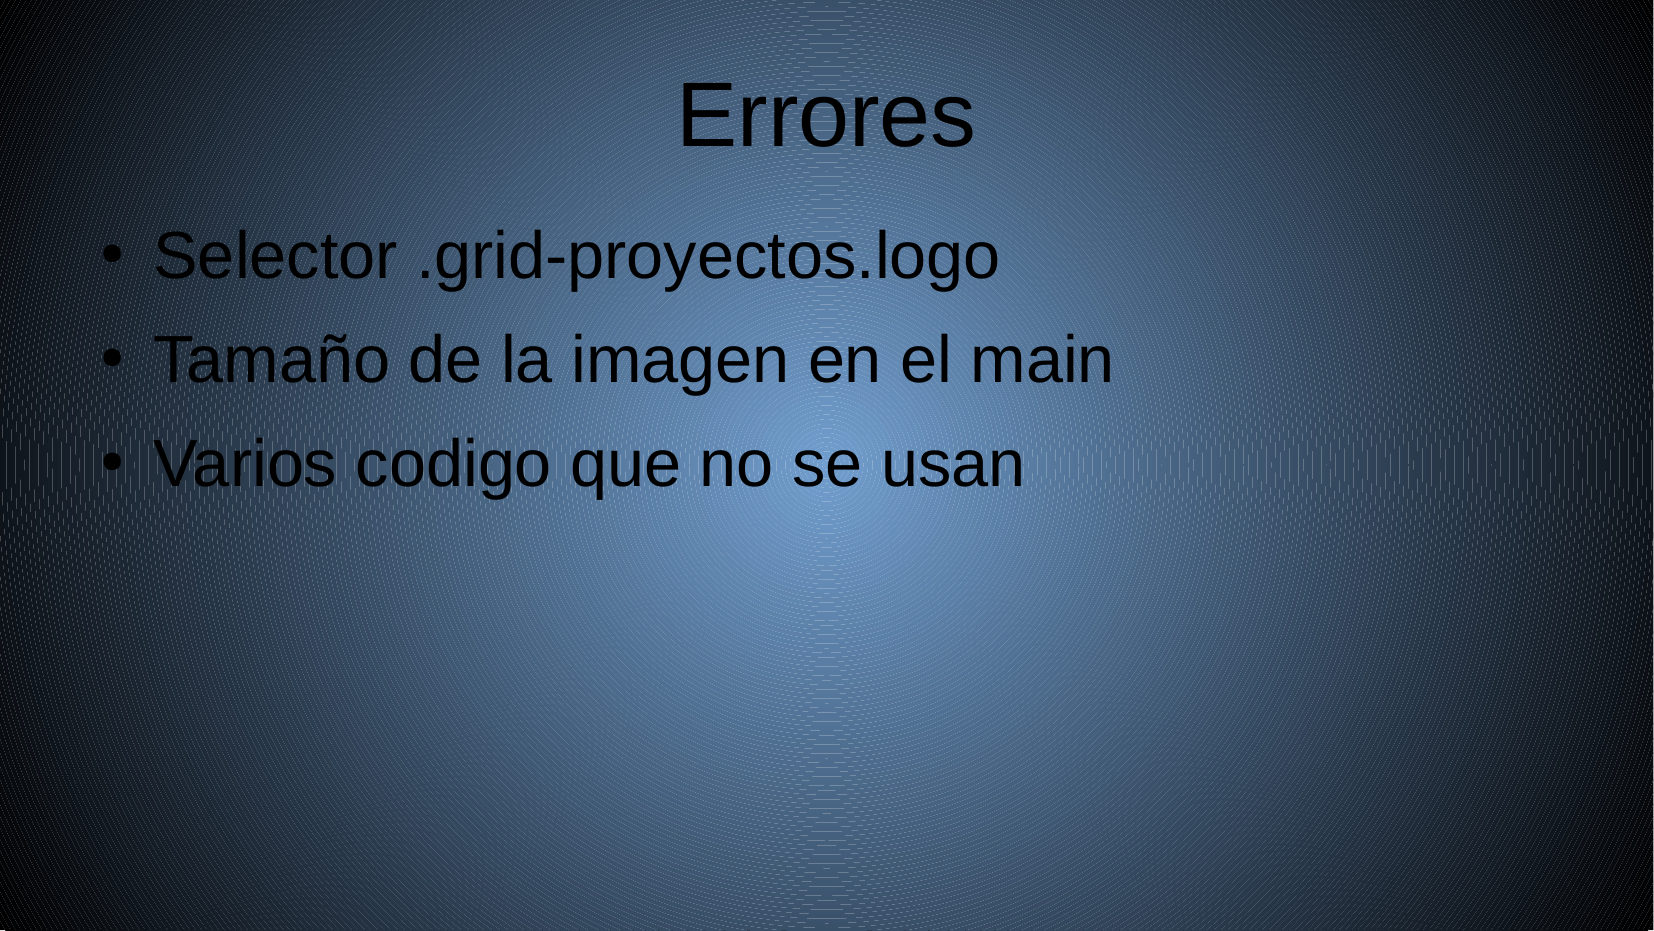

Errores
# Selector .grid-proyectos.logo
Tamaño de la imagen en el main
Varios codigo que no se usan